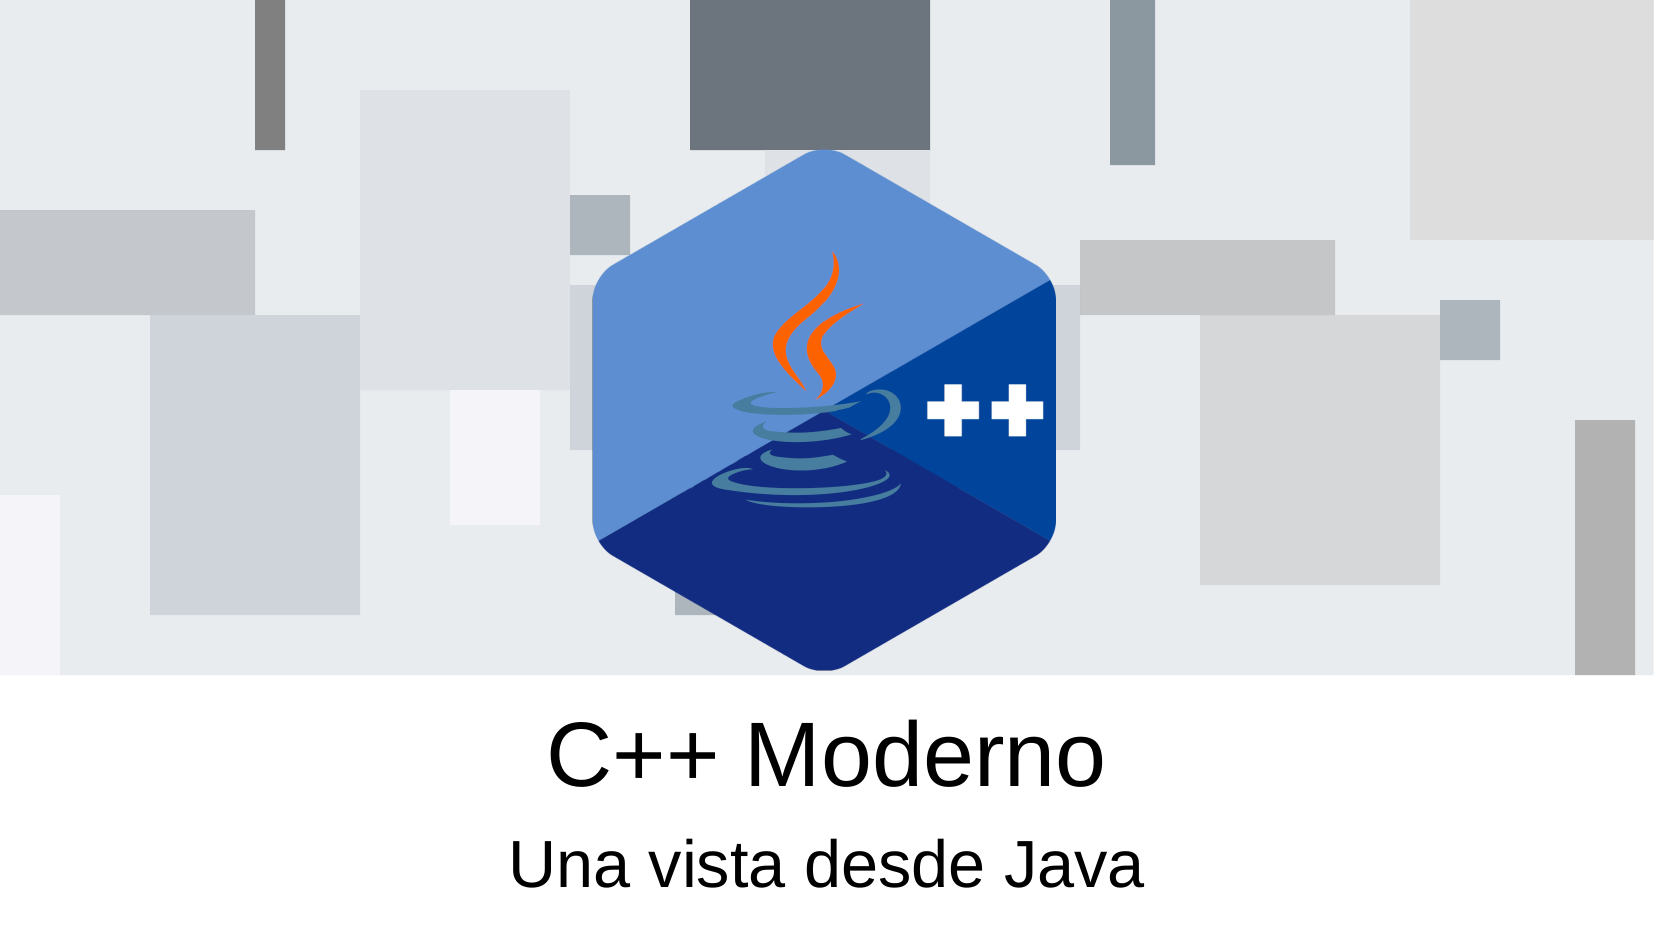

# C++ Moderno
Una vista desde Java